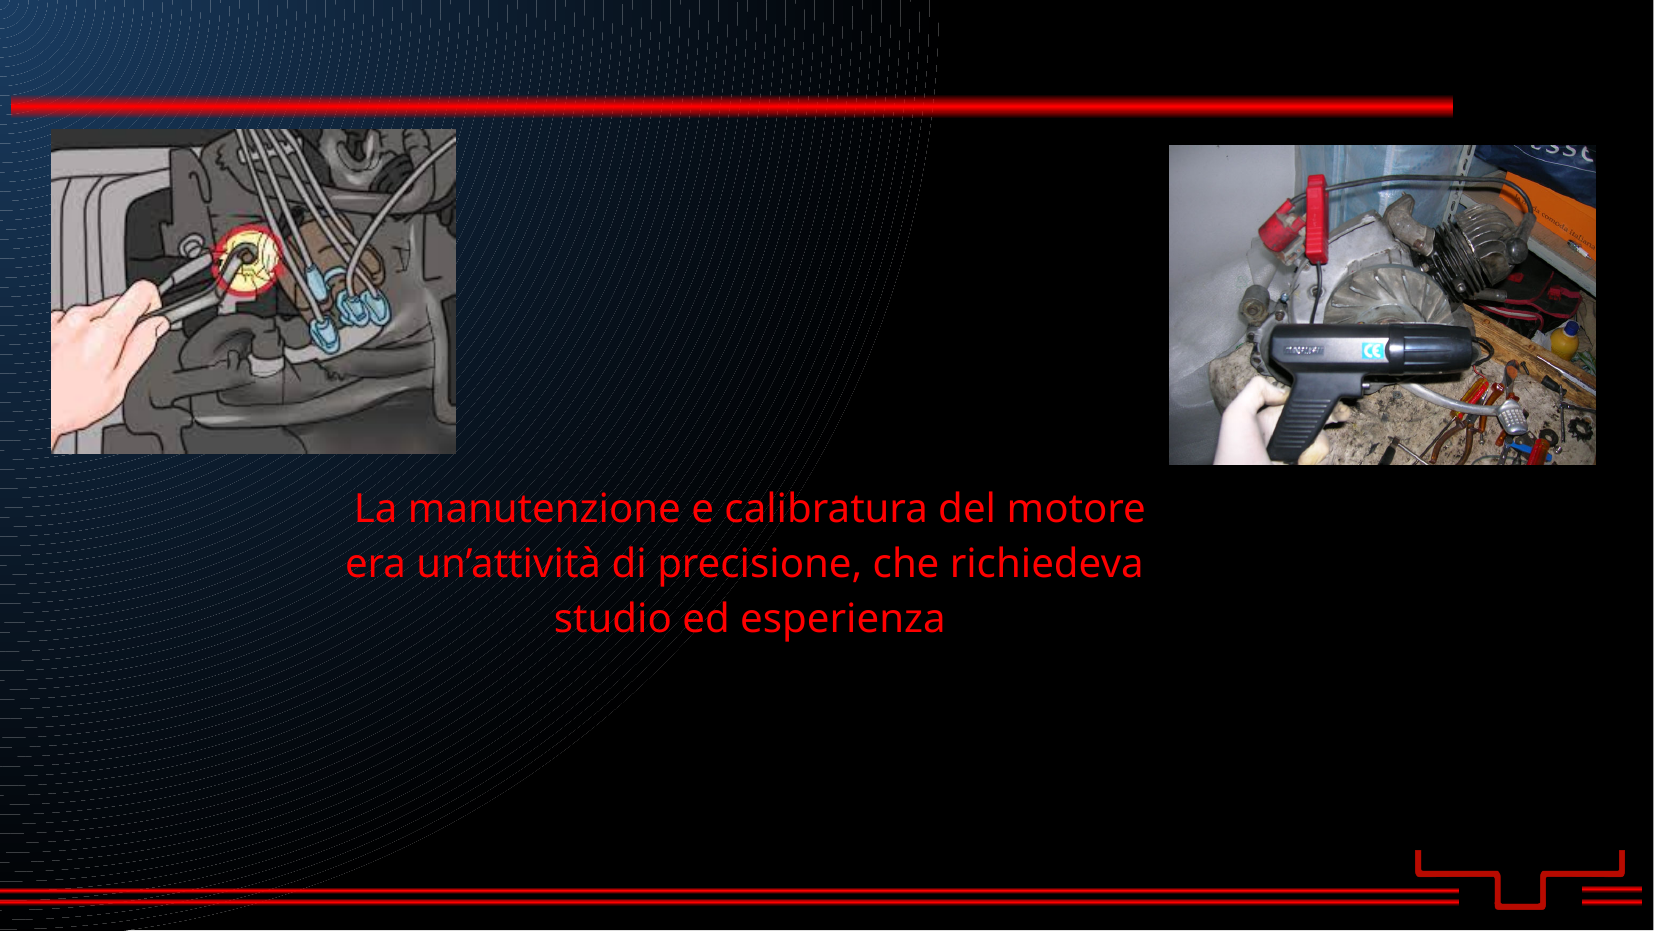

La manutenzione e calibratura del motore
era un’attività di precisione, che richiedeva
studio ed esperienza